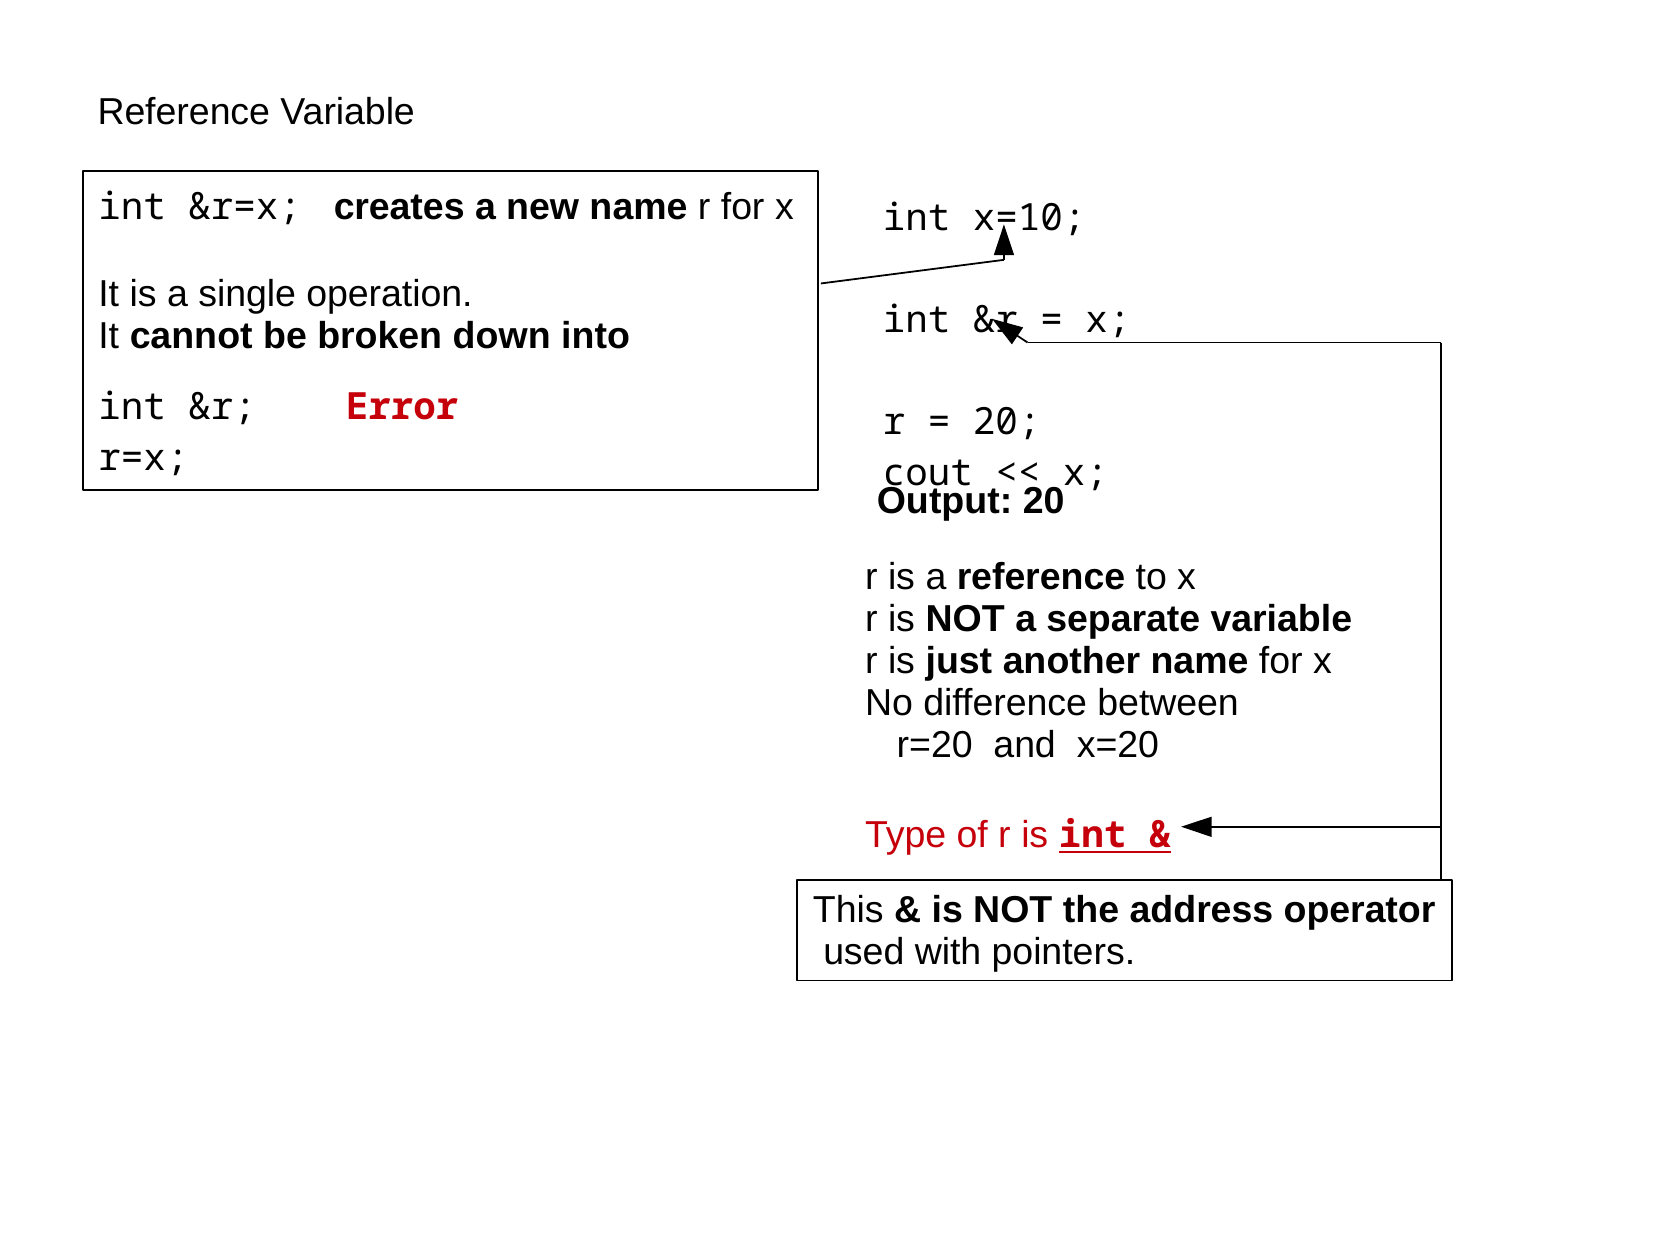

Reference Variable
int &r=x; creates a new name r for x
It is a single operation.
It cannot be broken down into
int &r; Error
r=x;
int x=10;
int &r = x;
r = 20;
cout << x;
Output: 20
r is a reference to x
r is NOT a separate variable
r is just another name for x
No difference between
 r=20 and x=20
Type of r is int &
This & is NOT the address operator
 used with pointers.